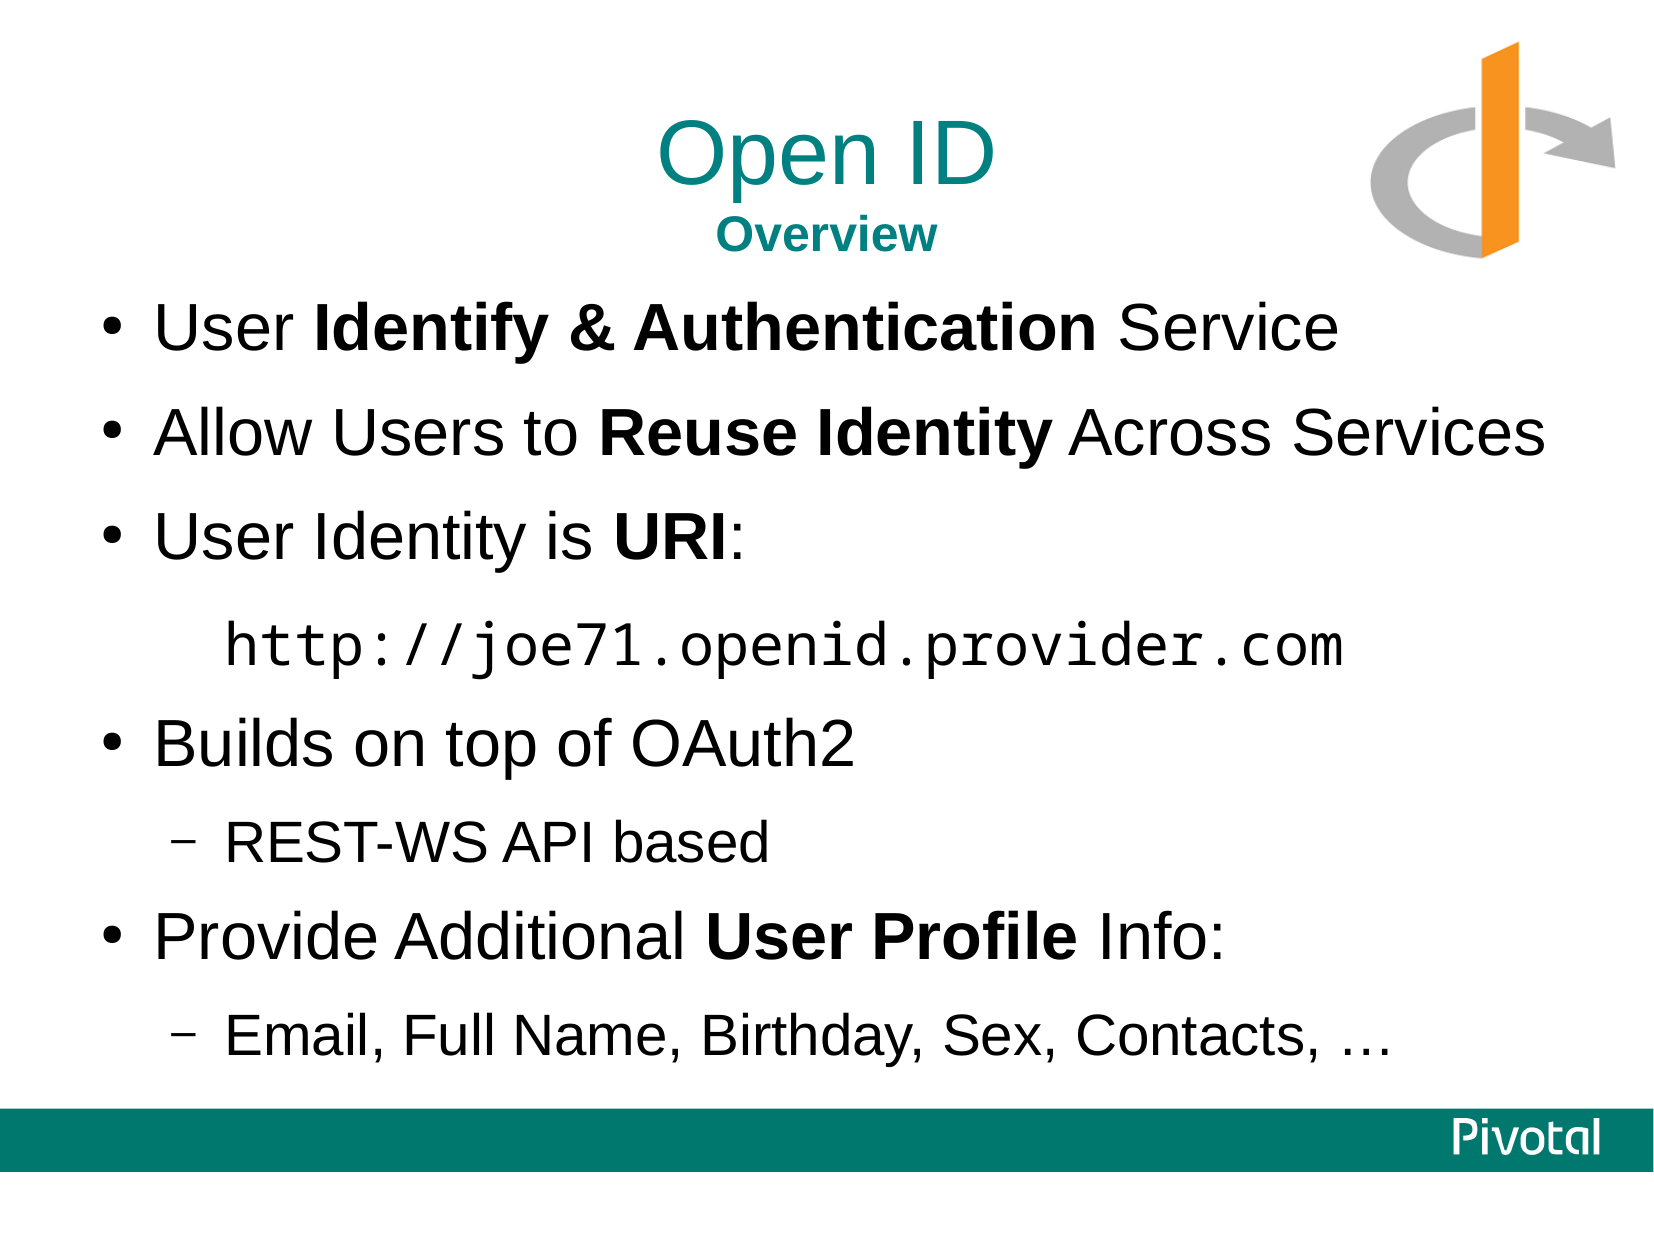

# Open ID
Overview
User Identify & Authentication Service
Allow Users to Reuse Identity Across Services
User Identity is URI:
http://joe71.openid.provider.com
Builds on top of OAuth2
REST-WS API based
Provide Additional User Profile Info:
Email, Full Name, Birthday, Sex, Contacts, …